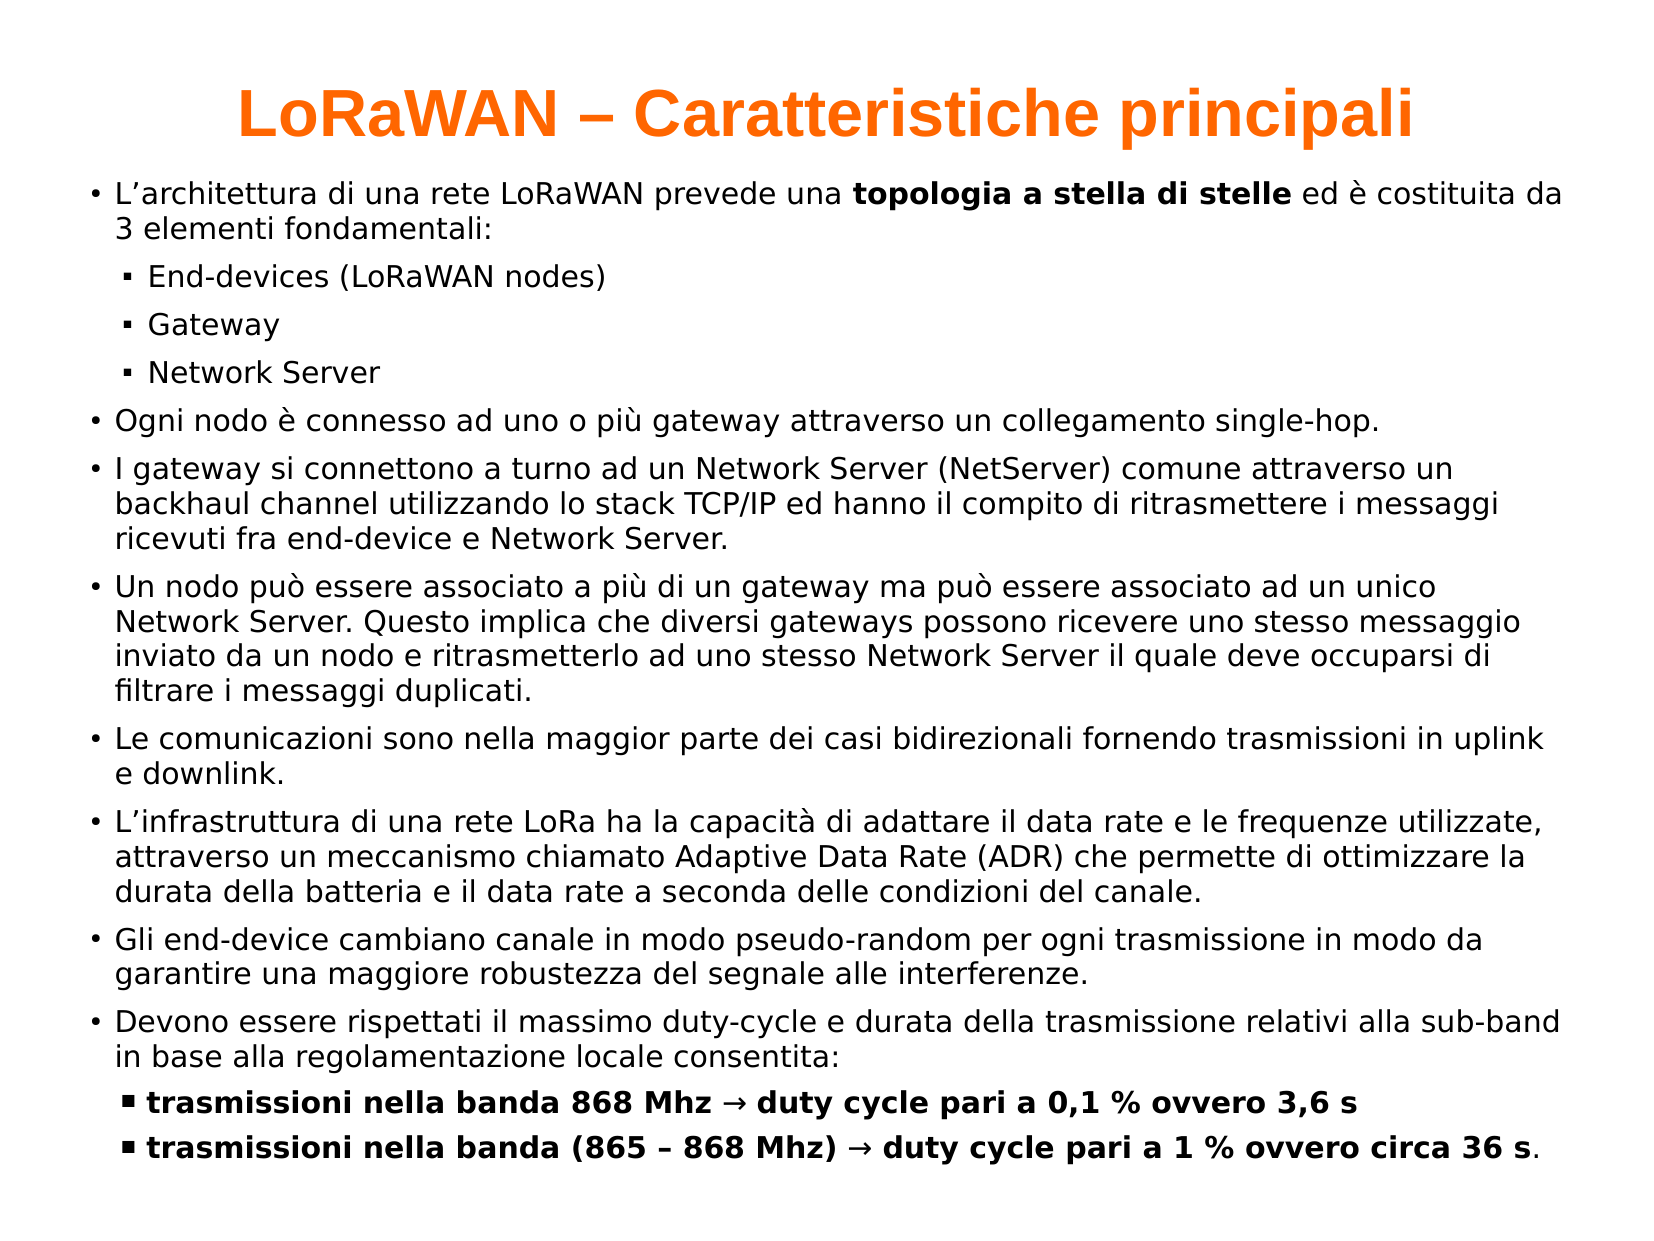

# LoRaWAN – Caratteristiche principali
L’architettura di una rete LoRaWAN prevede una topologia a stella di stelle ed è costituita da 3 elementi fondamentali:
End-devices (LoRaWAN nodes)
Gateway
Network Server
Ogni nodo è connesso ad uno o più gateway attraverso un collegamento single-hop.
I gateway si connettono a turno ad un Network Server (NetServer) comune attraverso un backhaul channel utilizzando lo stack TCP/IP ed hanno il compito di ritrasmettere i messaggi ricevuti fra end-device e Network Server.
Un nodo può essere associato a più di un gateway ma può essere associato ad un unico Network Server. Questo implica che diversi gateways possono ricevere uno stesso messaggio inviato da un nodo e ritrasmetterlo ad uno stesso Network Server il quale deve occuparsi di filtrare i messaggi duplicati.
Le comunicazioni sono nella maggior parte dei casi bidirezionali fornendo trasmissioni in uplink e downlink.
L’infrastruttura di una rete LoRa ha la capacità di adattare il data rate e le frequenze utilizzate, attraverso un meccanismo chiamato Adaptive Data Rate (ADR) che permette di ottimizzare la durata della batteria e il data rate a seconda delle condizioni del canale.
Gli end-device cambiano canale in modo pseudo-random per ogni trasmissione in modo da garantire una maggiore robustezza del segnale alle interferenze.
Devono essere rispettati il massimo duty-cycle e durata della trasmissione relativi alla sub-band in base alla regolamentazione locale consentita:
trasmissioni nella banda 868 Mhz → duty cycle pari a 0,1 % ovvero 3,6 s
trasmissioni nella banda (865 – 868 Mhz) → duty cycle pari a 1 % ovvero circa 36 s.